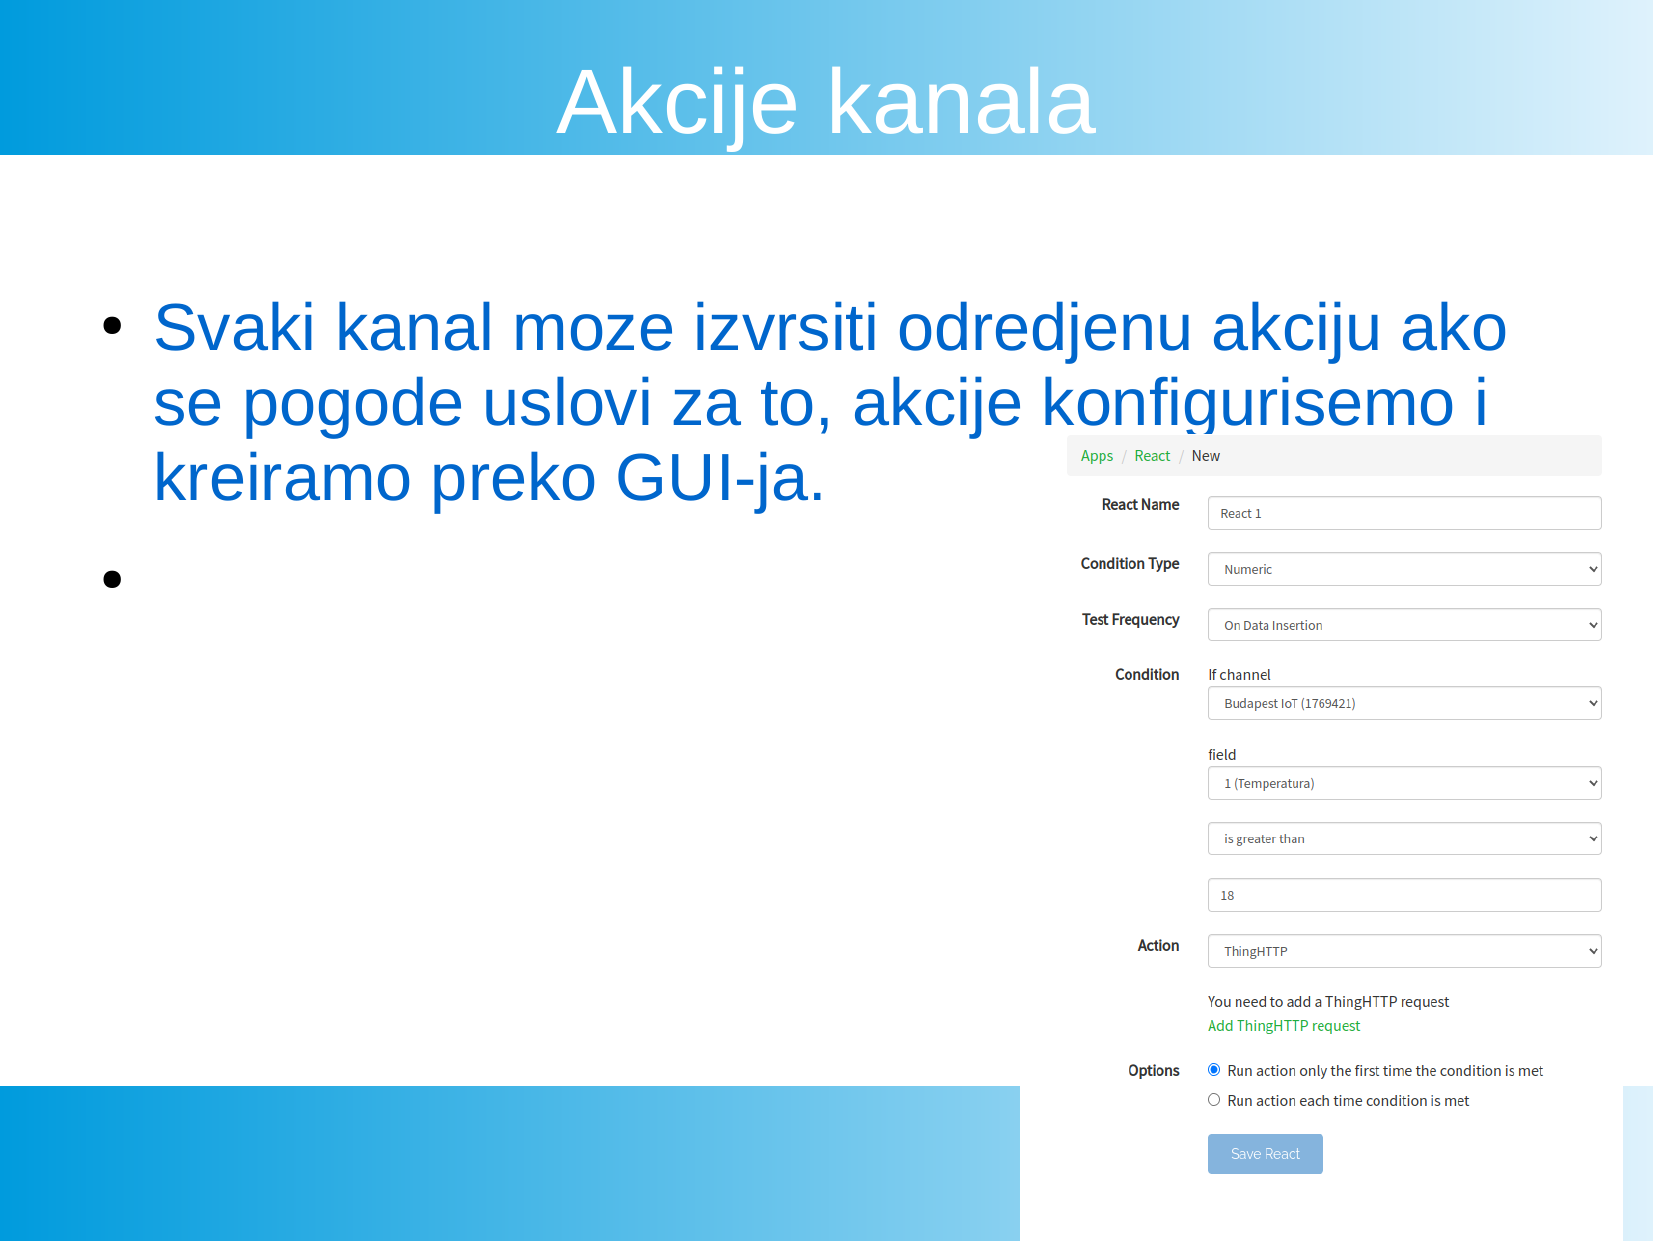

# Akcije kanala
Svaki kanal moze izvrsiti odredjenu akciju ako se pogode uslovi za to, akcije konfigurisemo i kreiramo preko GUI-ja.